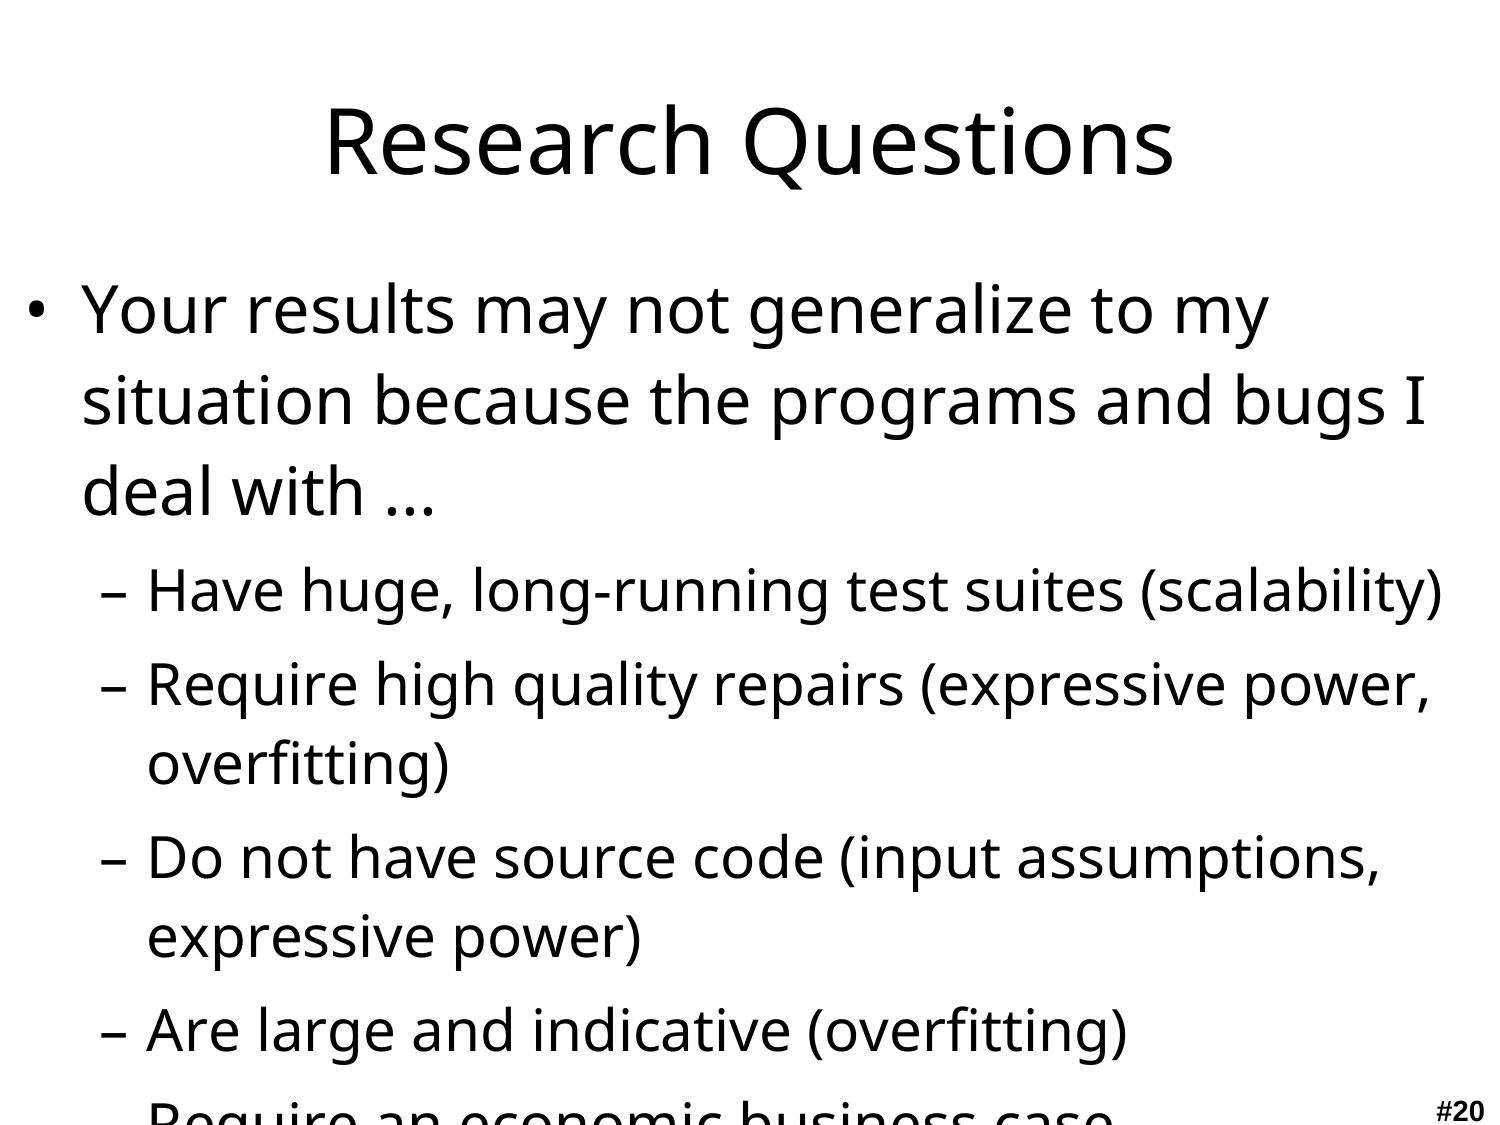

# Research Questions
Your results may not generalize to my situation because the programs and bugs I deal with ...
Have huge, long-running test suites (scalability)
Require high quality repairs (expressive power, overfitting)
Do not have source code (input assumptions, expressive power)
Are large and indicative (overfitting)
Require an economic business case
20